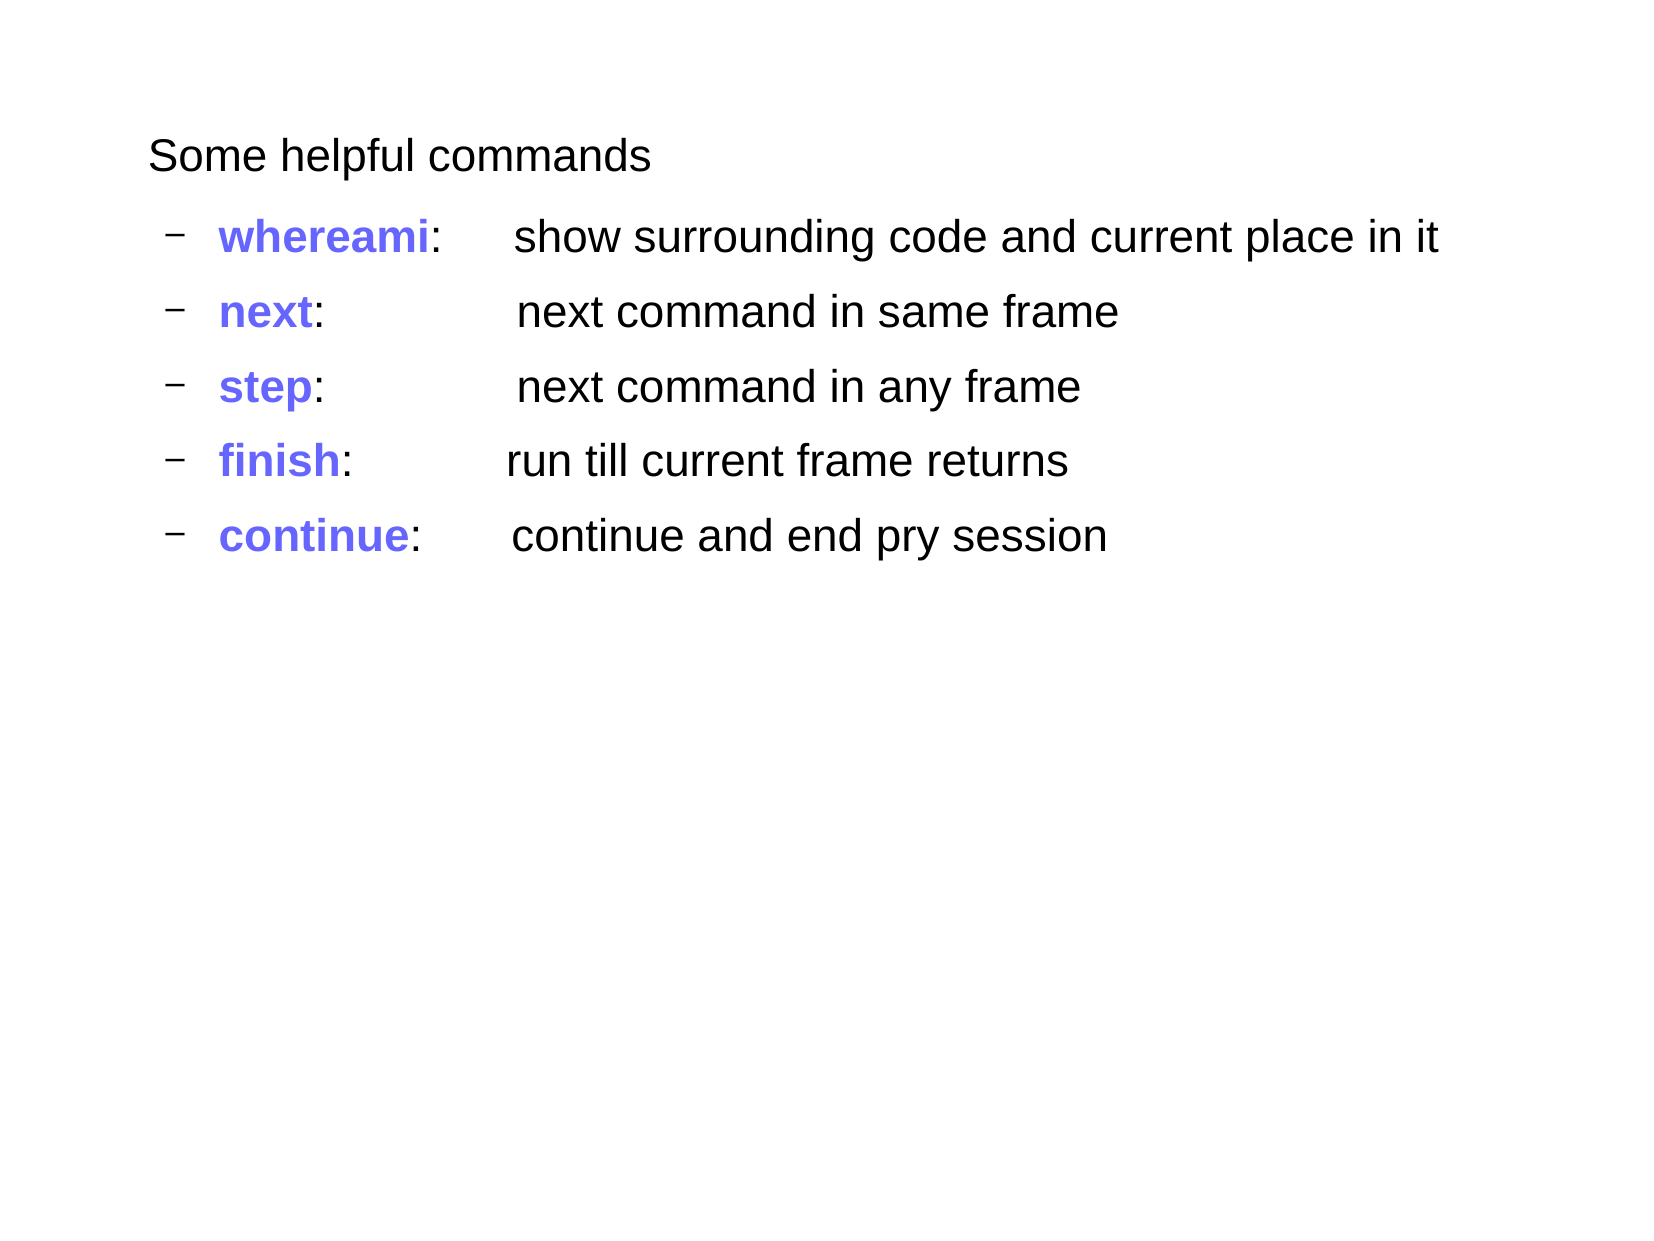

# Some helpful commands
whereami:	show surrounding code and current place in it
next: next command in same frame
step: next command in any frame
finish: run till current frame returns
continue: continue and end pry session